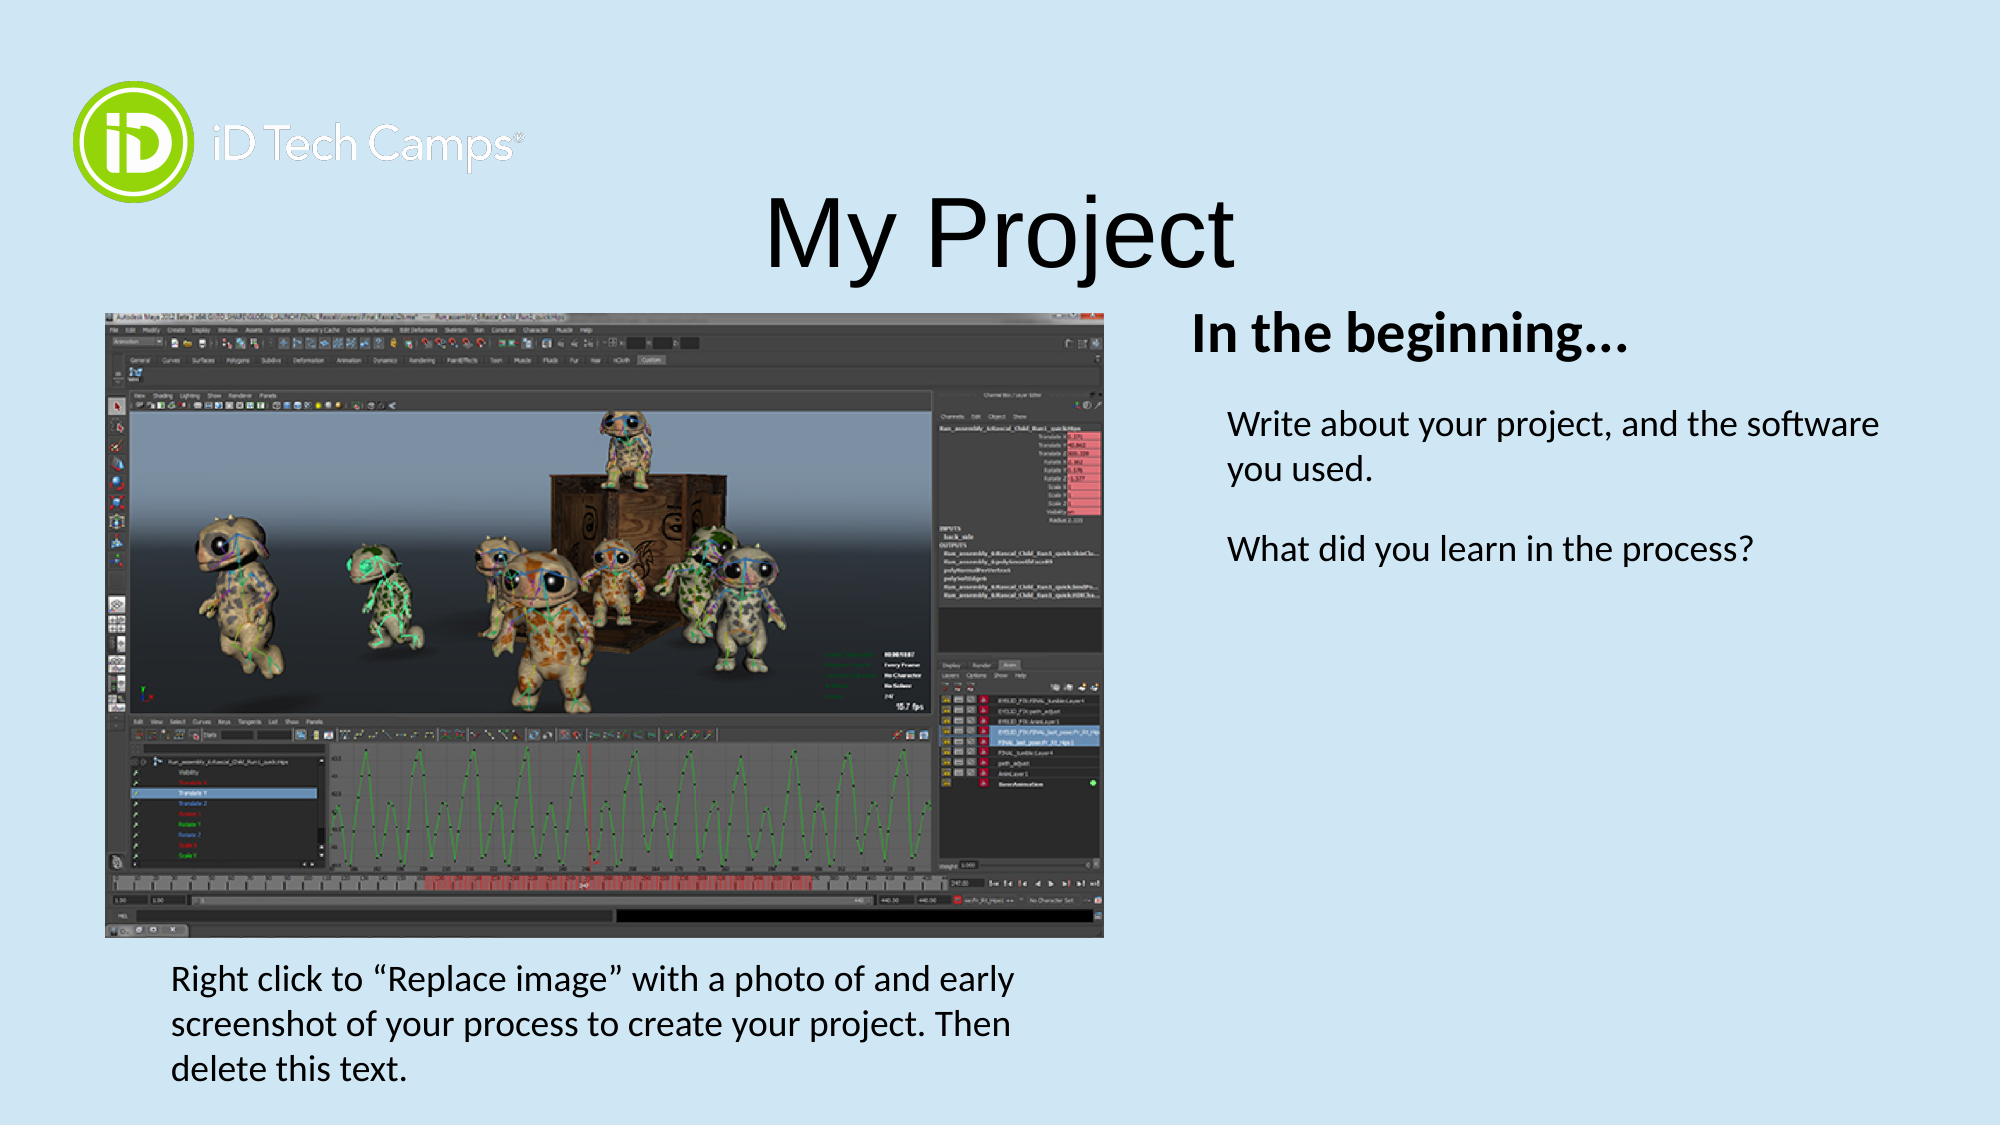

My Project
In the beginning...
Write about your project, and the software you used.
What did you learn in the process?
Right click to “Replace image” with a photo of and early screenshot of your process to create your project. Then delete this text.